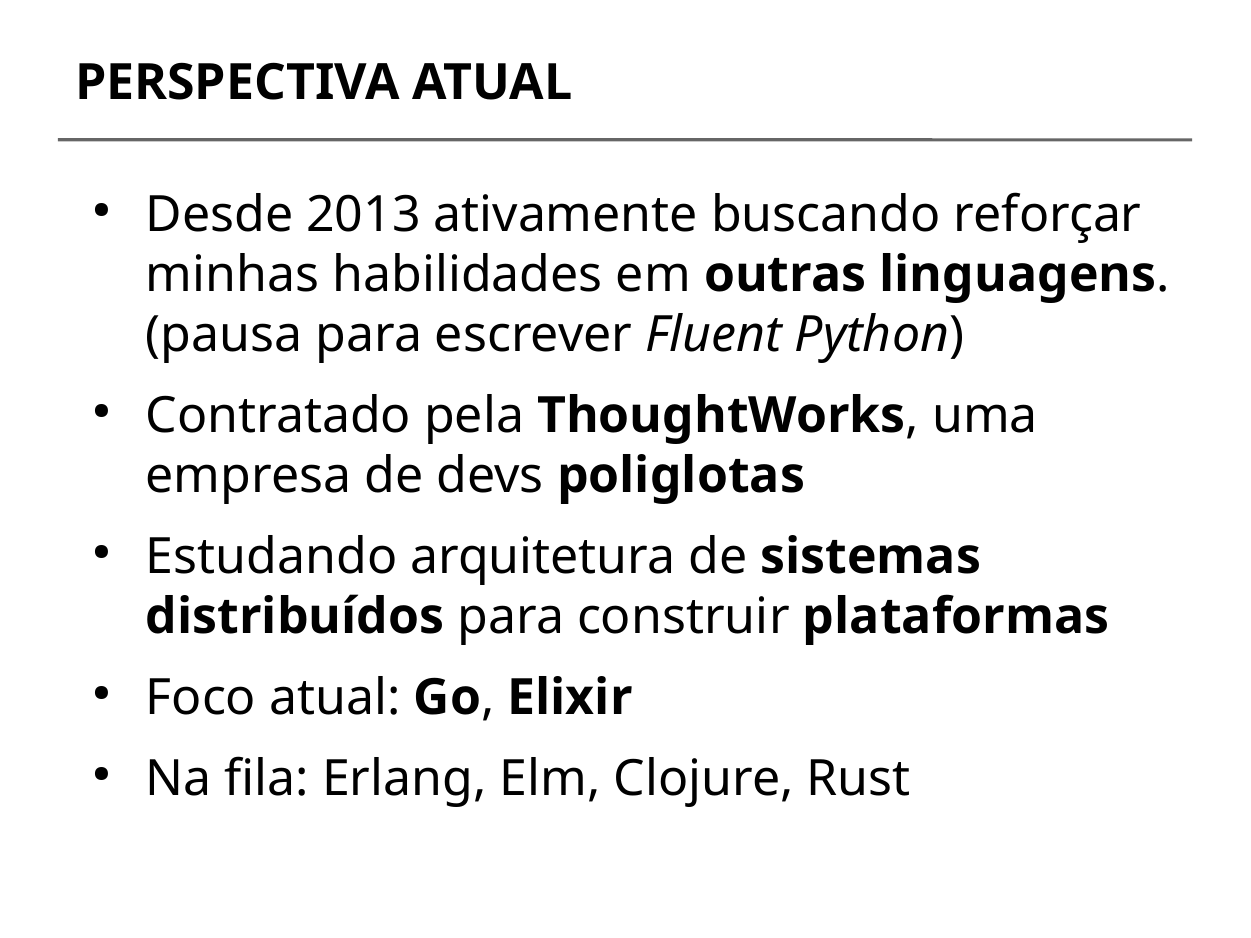

# PERSPECTIVA ATUAL
Desde 2013 ativamente buscando reforçar minhas habilidades em outras linguagens. (pausa para escrever Fluent Python)
Contratado pela ThoughtWorks, uma empresa de devs poliglotas
Estudando arquitetura de sistemas distribuídos para construir plataformas
Foco atual: Go, Elixir
Na fila: Erlang, Elm, Clojure, Rust